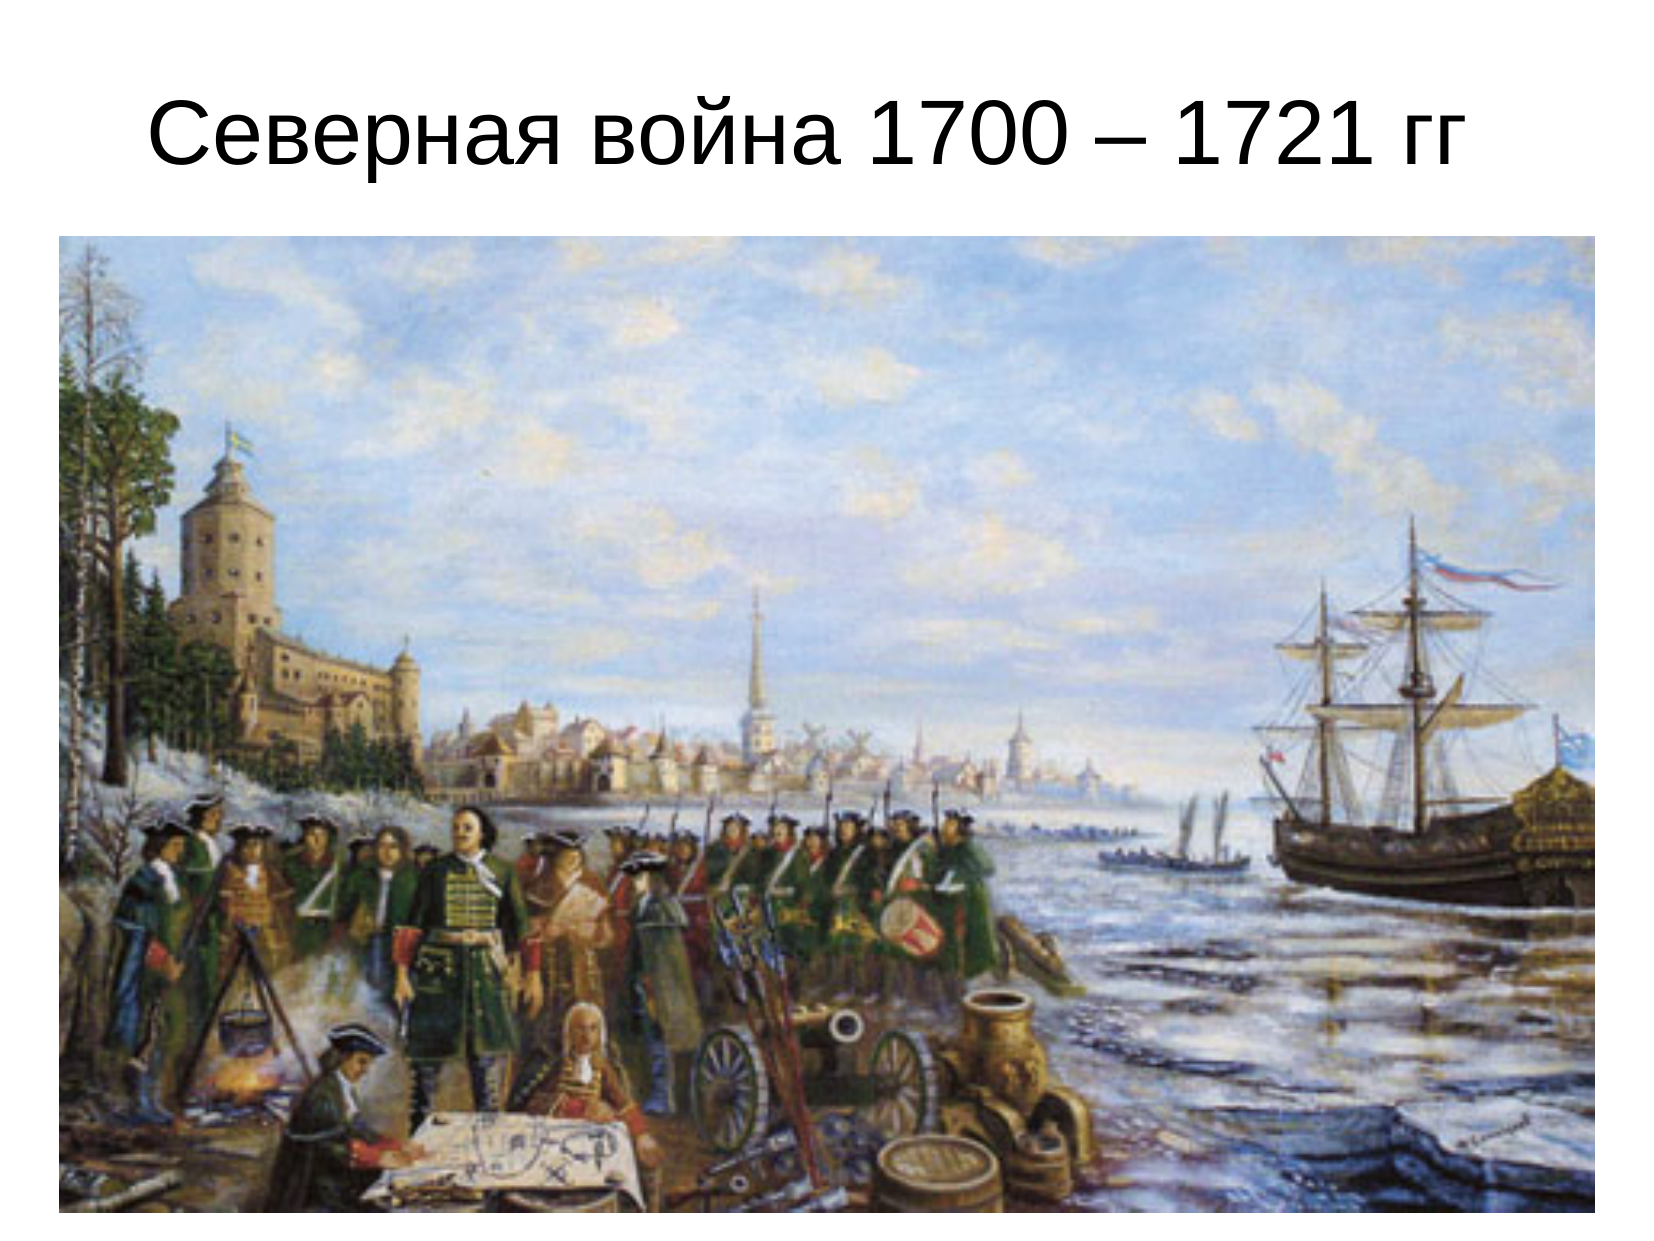

# Северная война 1700 – 1721 гг